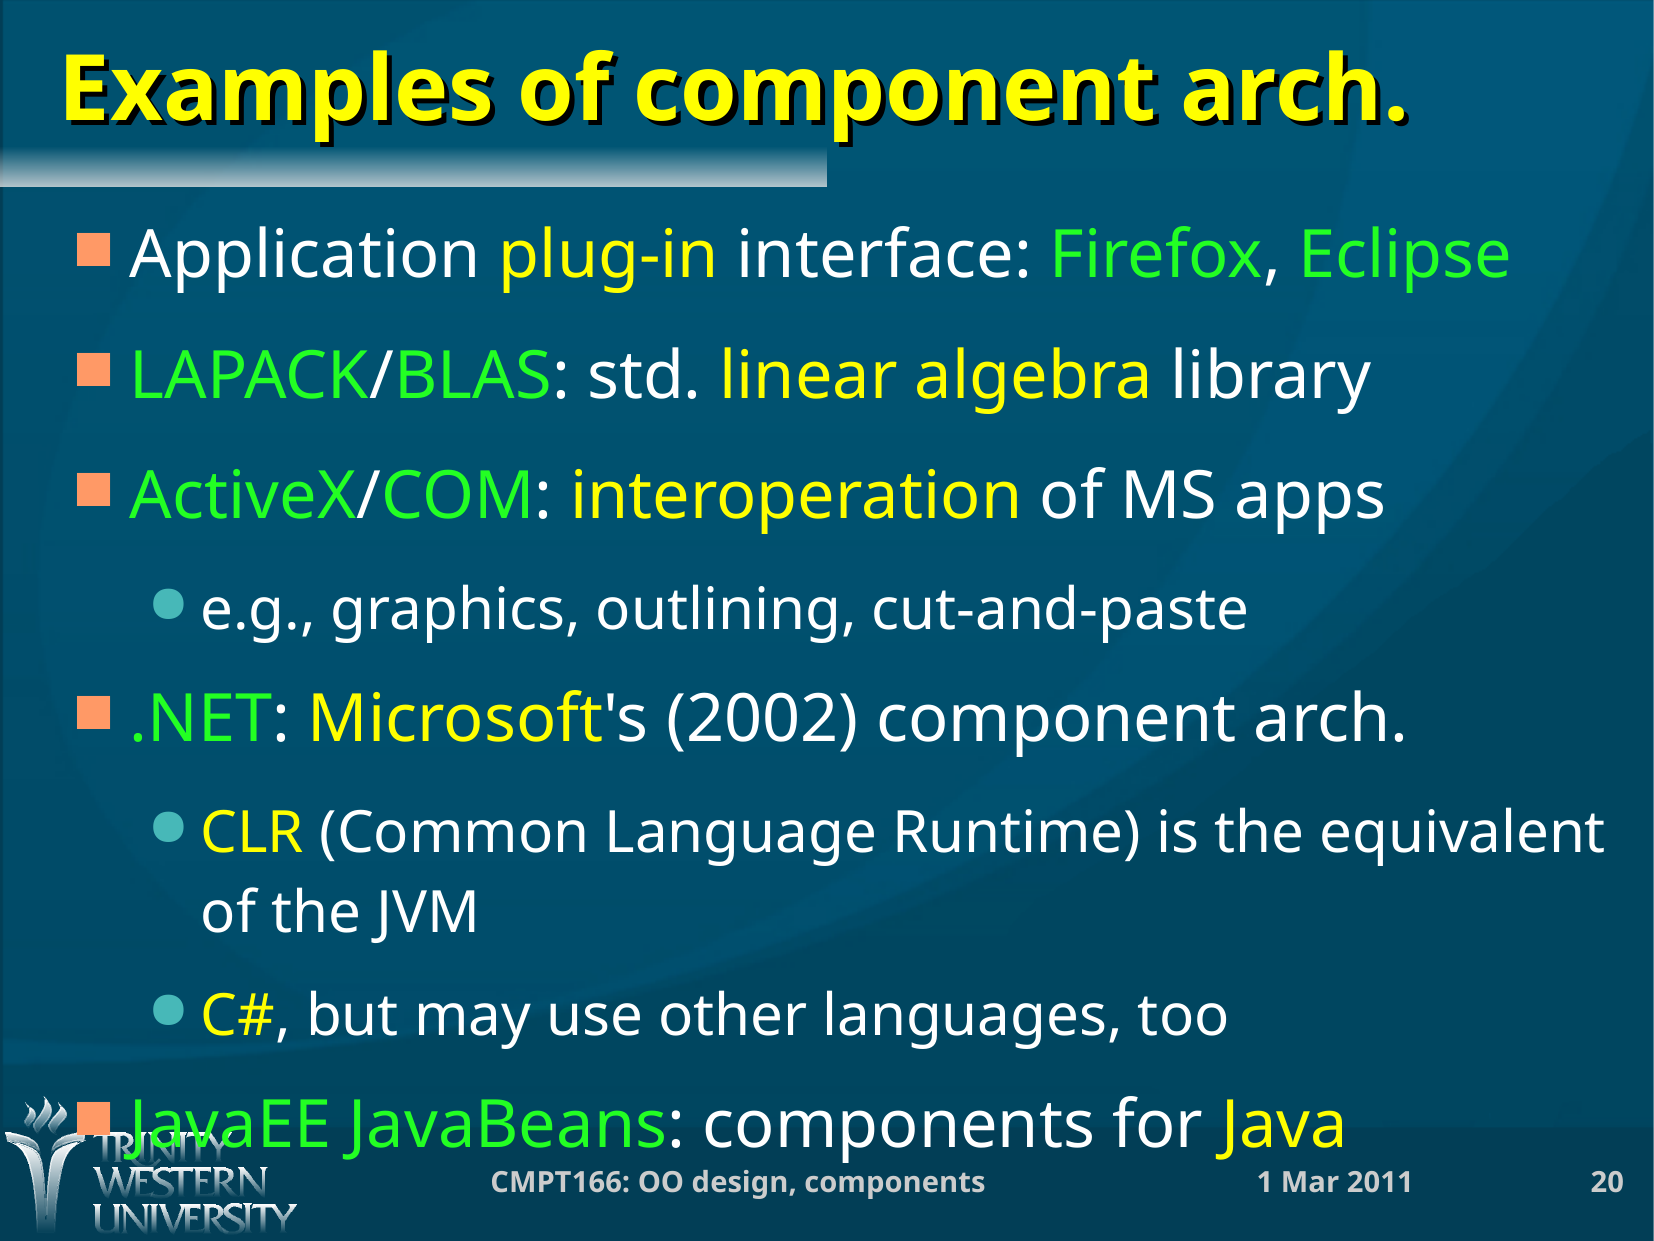

# Examples of component arch.
Application plug-in interface: Firefox, Eclipse
LAPACK/BLAS: std. linear algebra library
ActiveX/COM: interoperation of MS apps
e.g., graphics, outlining, cut-and-paste
.NET: Microsoft's (2002) component arch.
CLR (Common Language Runtime) is the equivalent of the JVM
C#, but may use other languages, too
JavaEE JavaBeans: components for Java
CMPT166: OO design, components
1 Mar 2011
20